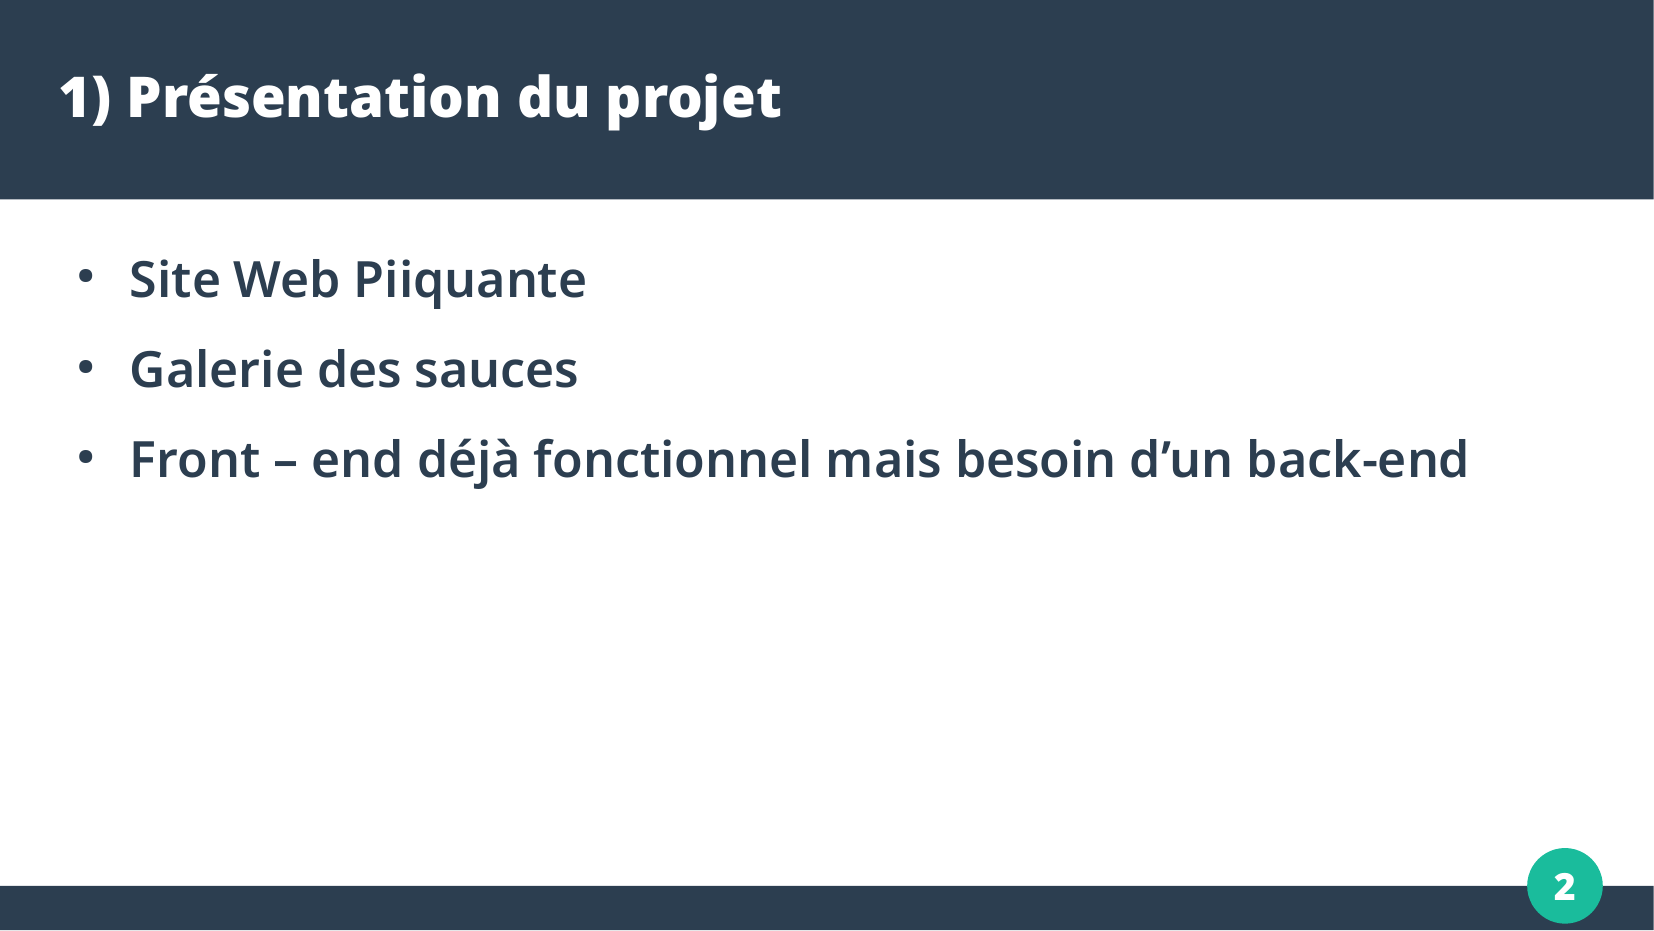

# 1) Présentation du projet
Site Web Piiquante
Galerie des sauces
Front – end déjà fonctionnel mais besoin d’un back-end